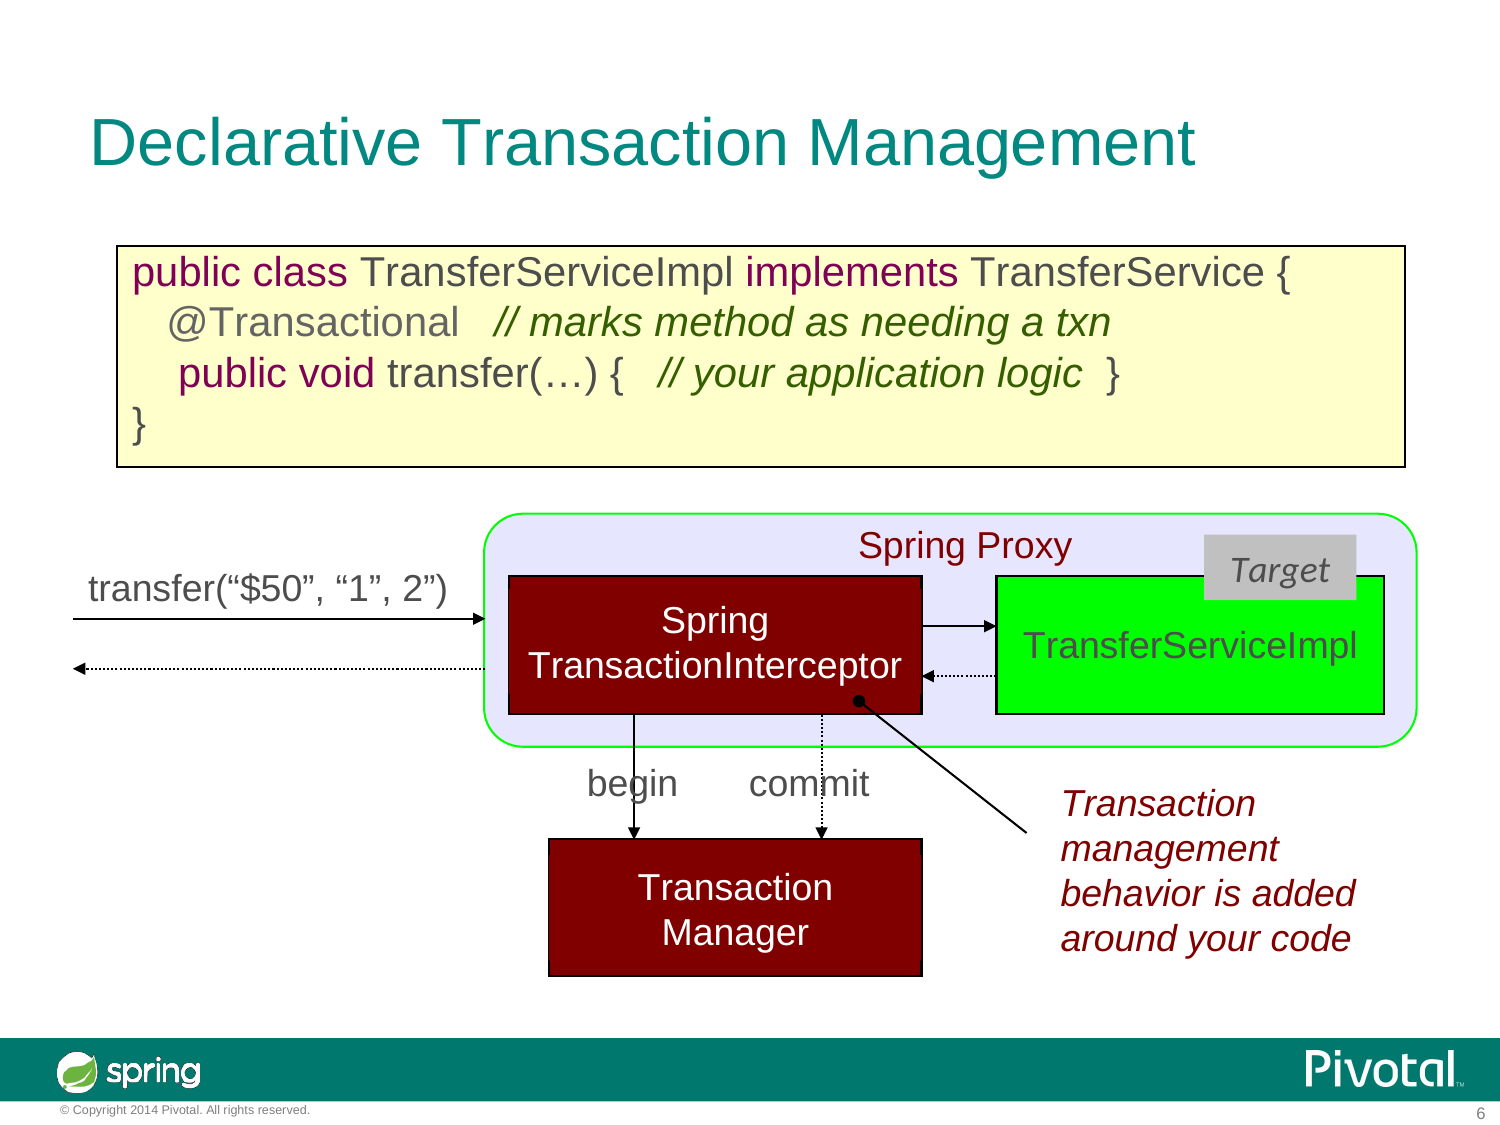

# Declarative Transaction Management
public class TransferServiceImpl implements TransferService {
 @Transactional // marks method as needing a txn
 public void transfer(…) { // your application logic }
}
Spring Proxy
Target
transfer(“$50”, “1”, 2”)
Spring
TransactionInterceptor
TransferServiceImpl
begin
commit
Transaction management behavior is added around your code
Transaction
Manager